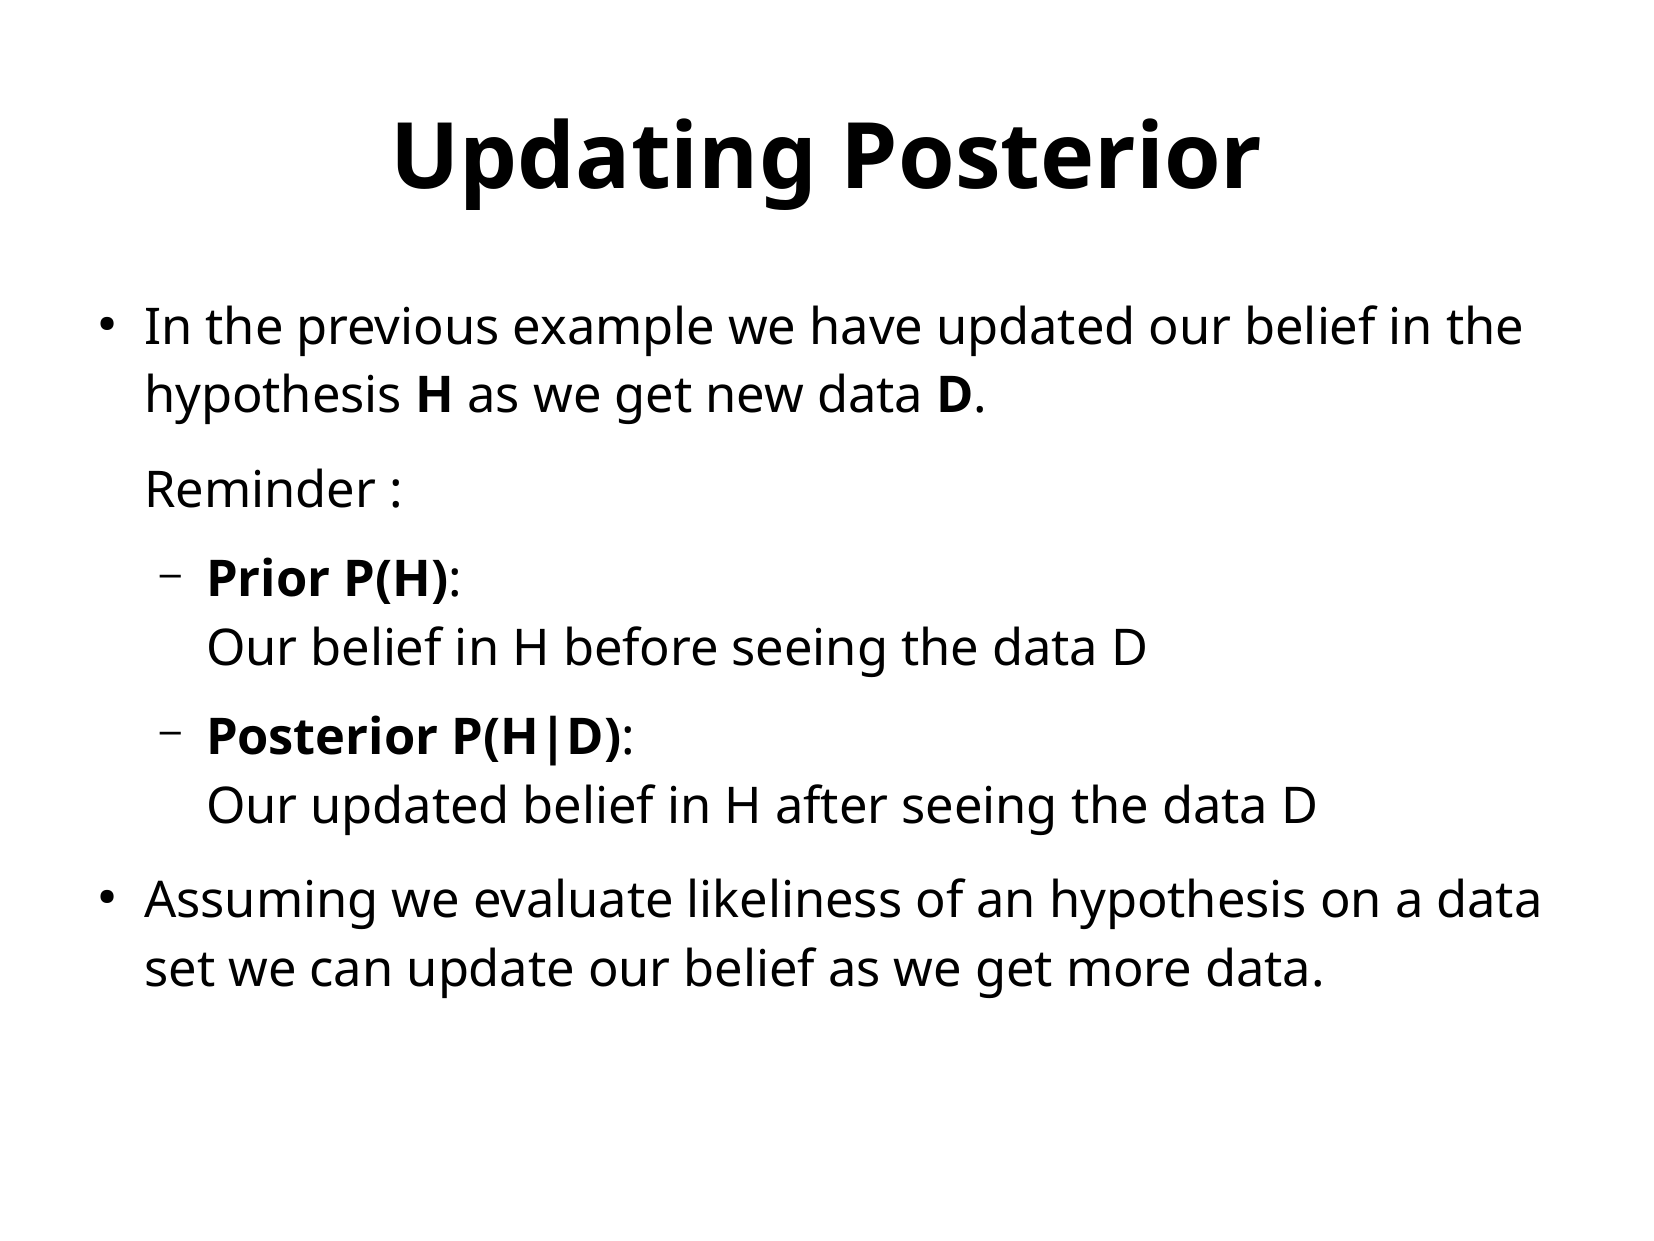

# Updating Posterior
In the previous example we have updated our belief in the hypothesis H as we get new data D.
Reminder :
Prior P(H):
Our belief in H before seeing the data D
Posterior P(H|D):
Our updated belief in H after seeing the data D
Assuming we evaluate likeliness of an hypothesis on a data set we can update our belief as we get more data.